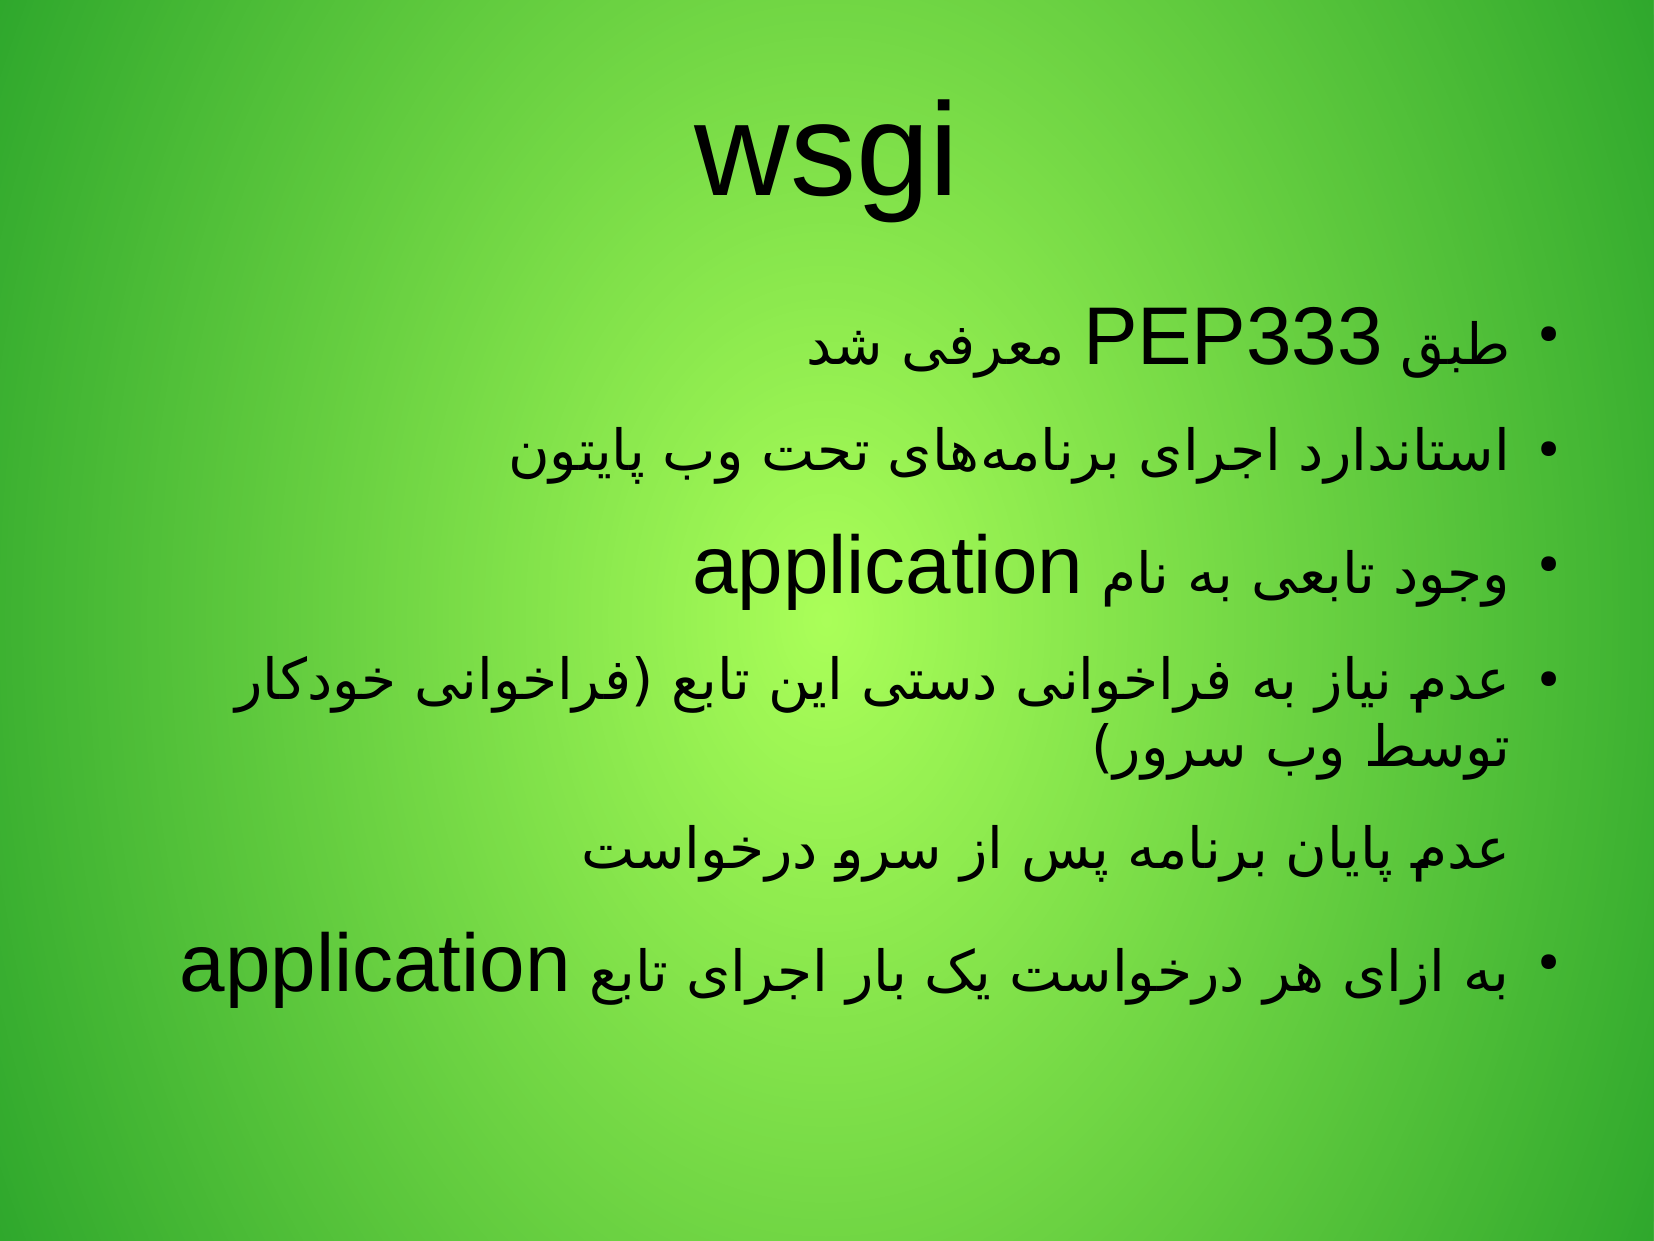

# wsgi
طبق PEP333 معرفی شد
استاندارد اجرای برنامه‌های تحت وب پایتون
وجود تابعی به نام application
عدم نیاز به فراخوانی دستی این تابع (فراخوانی خودکار توسط وب سرور)
عدم پایان برنامه پس از سرو درخواست
به ازای هر درخواست یک بار اجرای تابع application